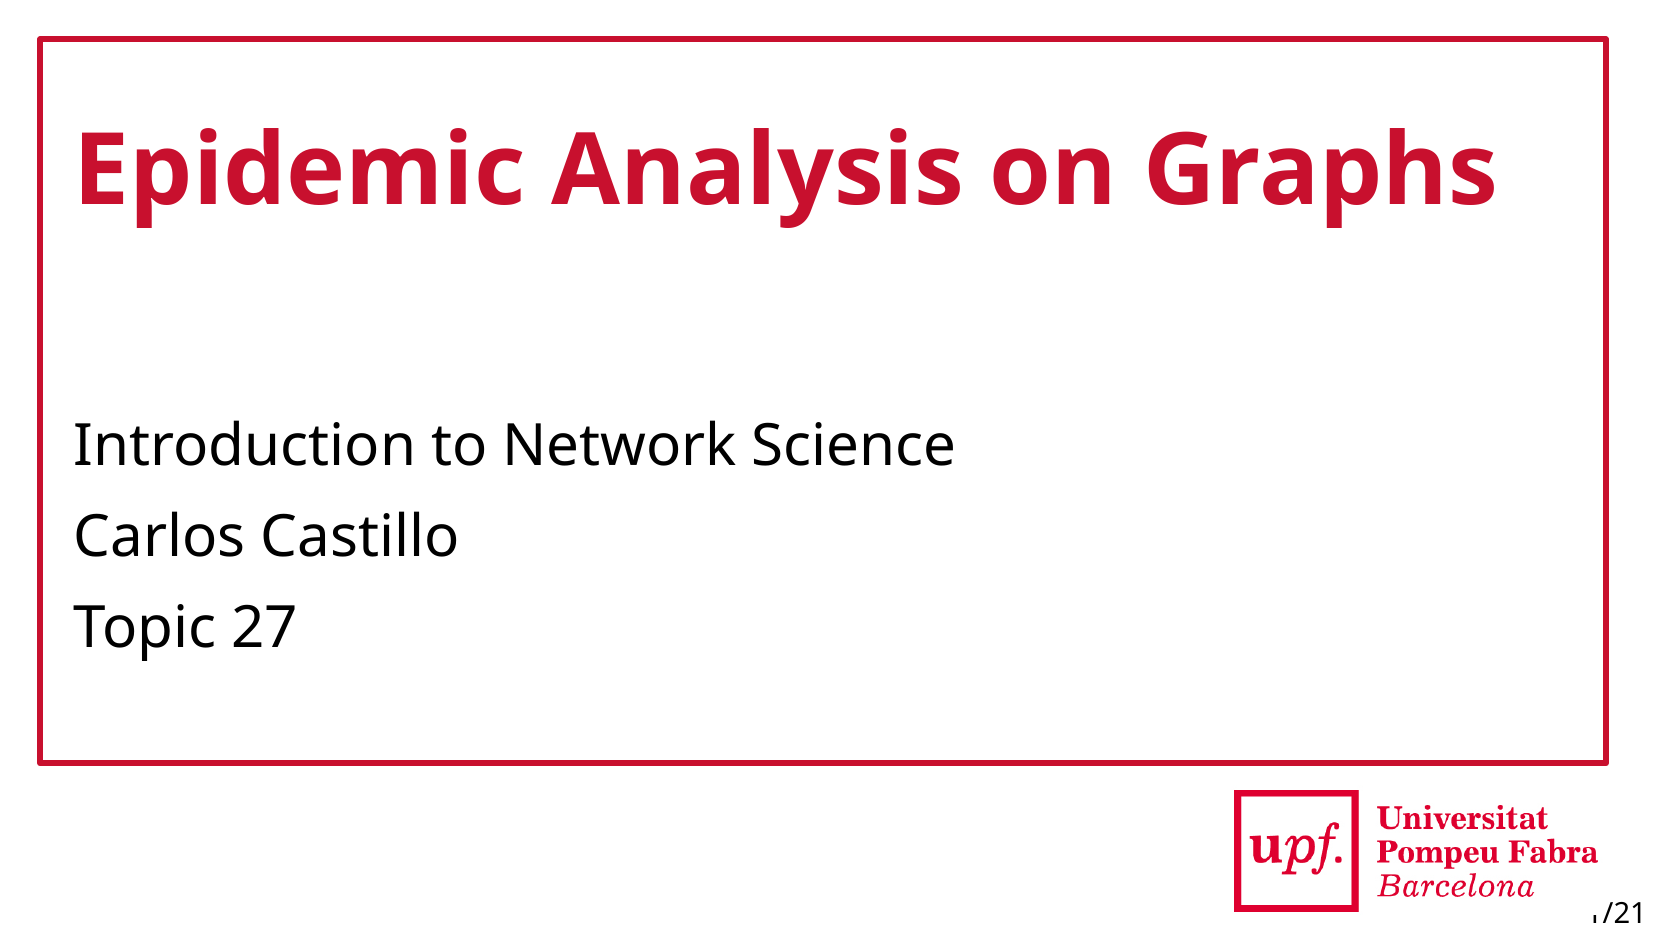

Epidemic Analysis on Graphs
Introduction to Network Science
Carlos Castillo
Topic 27
1